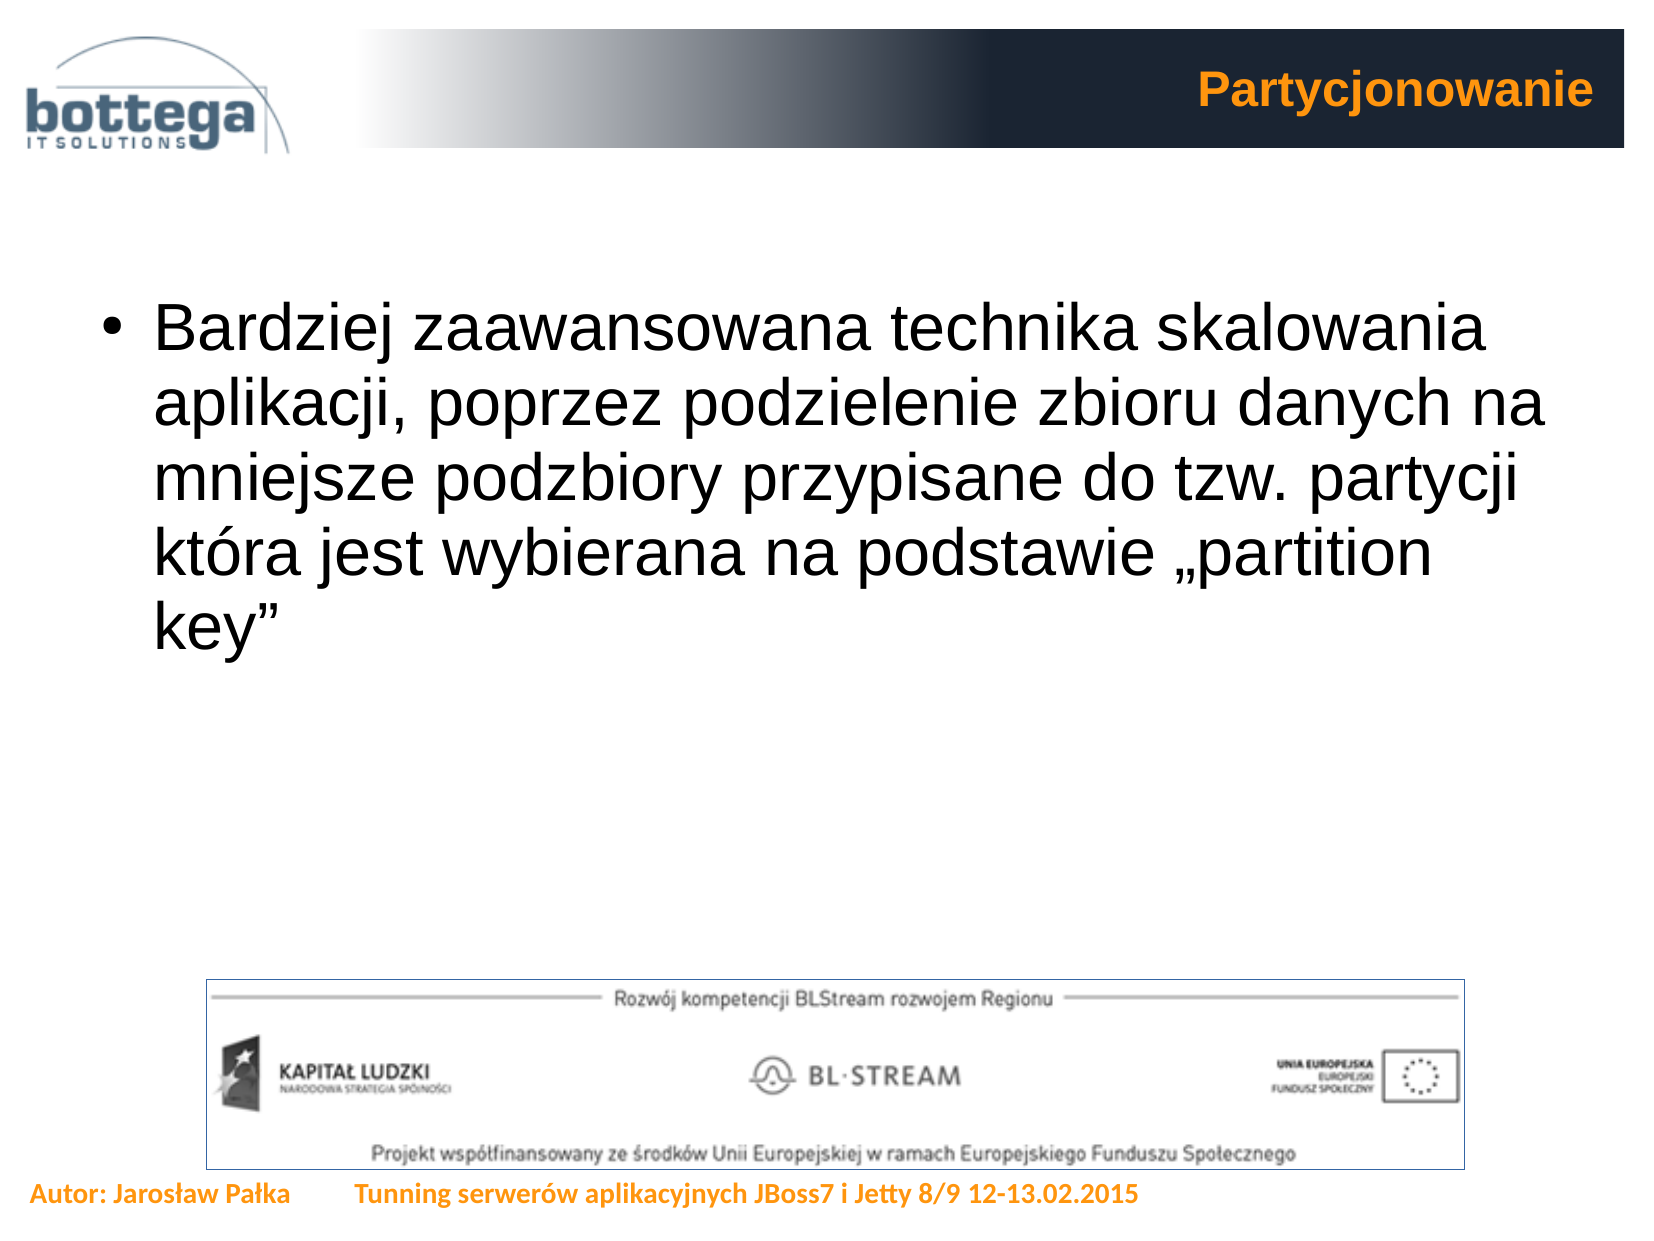

# Partycjonowanie
Bardziej zaawansowana technika skalowania aplikacji, poprzez podzielenie zbioru danych na mniejsze podzbiory przypisane do tzw. partycji która jest wybierana na podstawie „partition key”